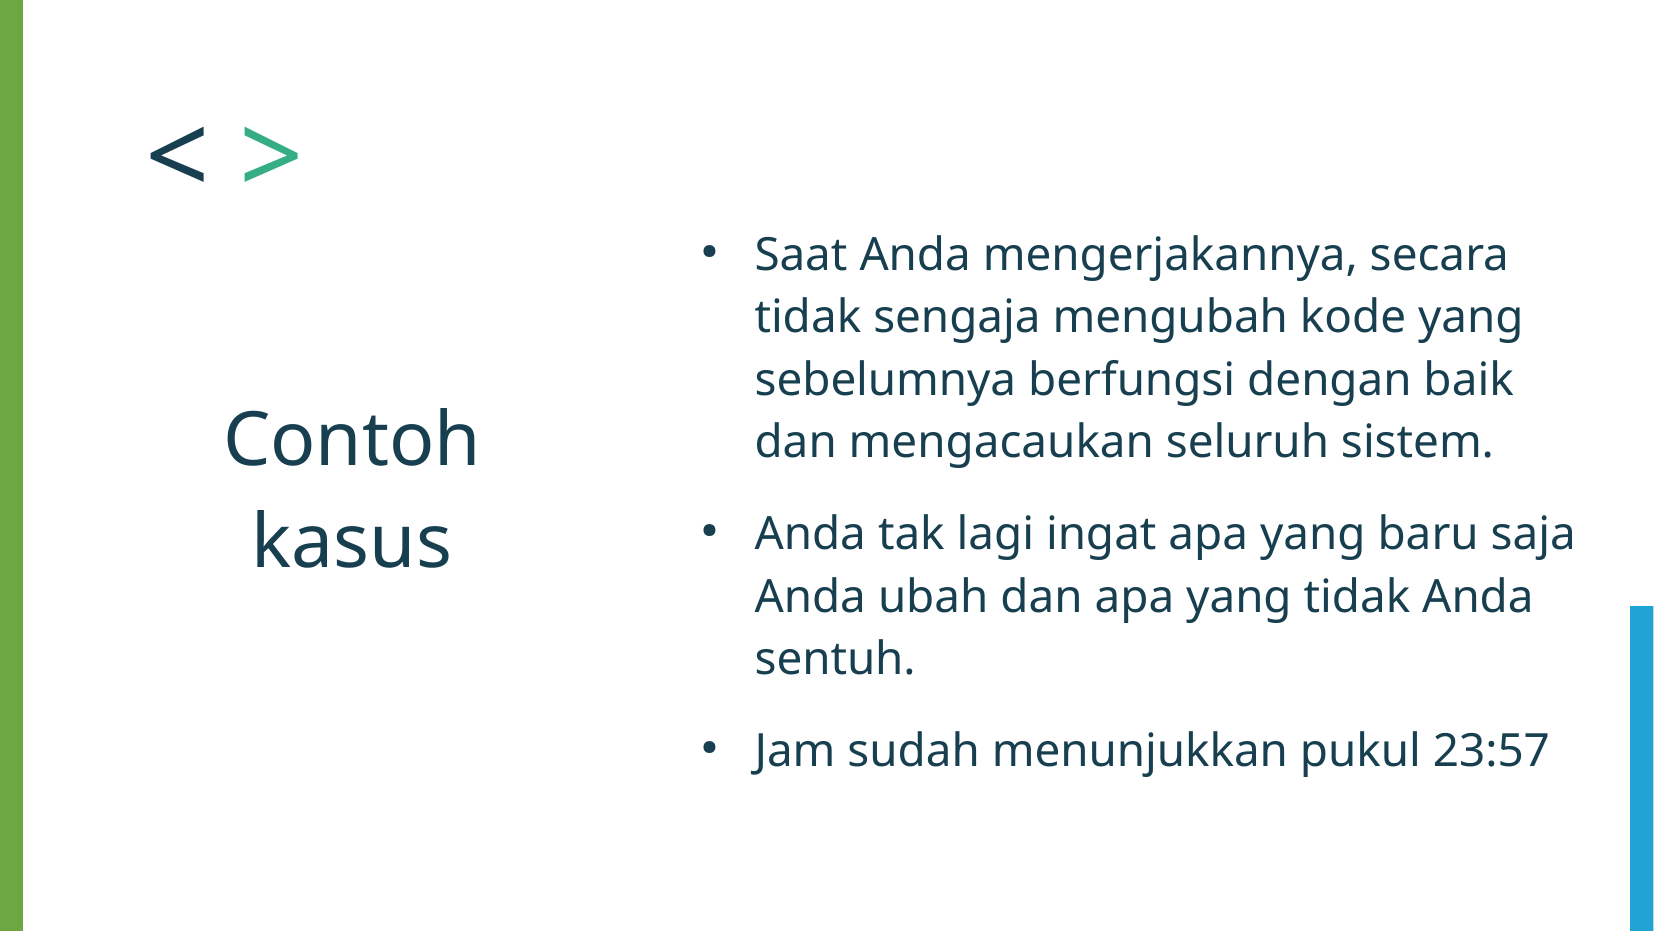

< >
Saat Anda mengerjakannya, secara tidak sengaja mengubah kode yang sebelumnya berfungsi dengan baik dan mengacaukan seluruh sistem.
Anda tak lagi ingat apa yang baru saja Anda ubah dan apa yang tidak Anda sentuh.
Jam sudah menunjukkan pukul 23:57
# Contoh kasus